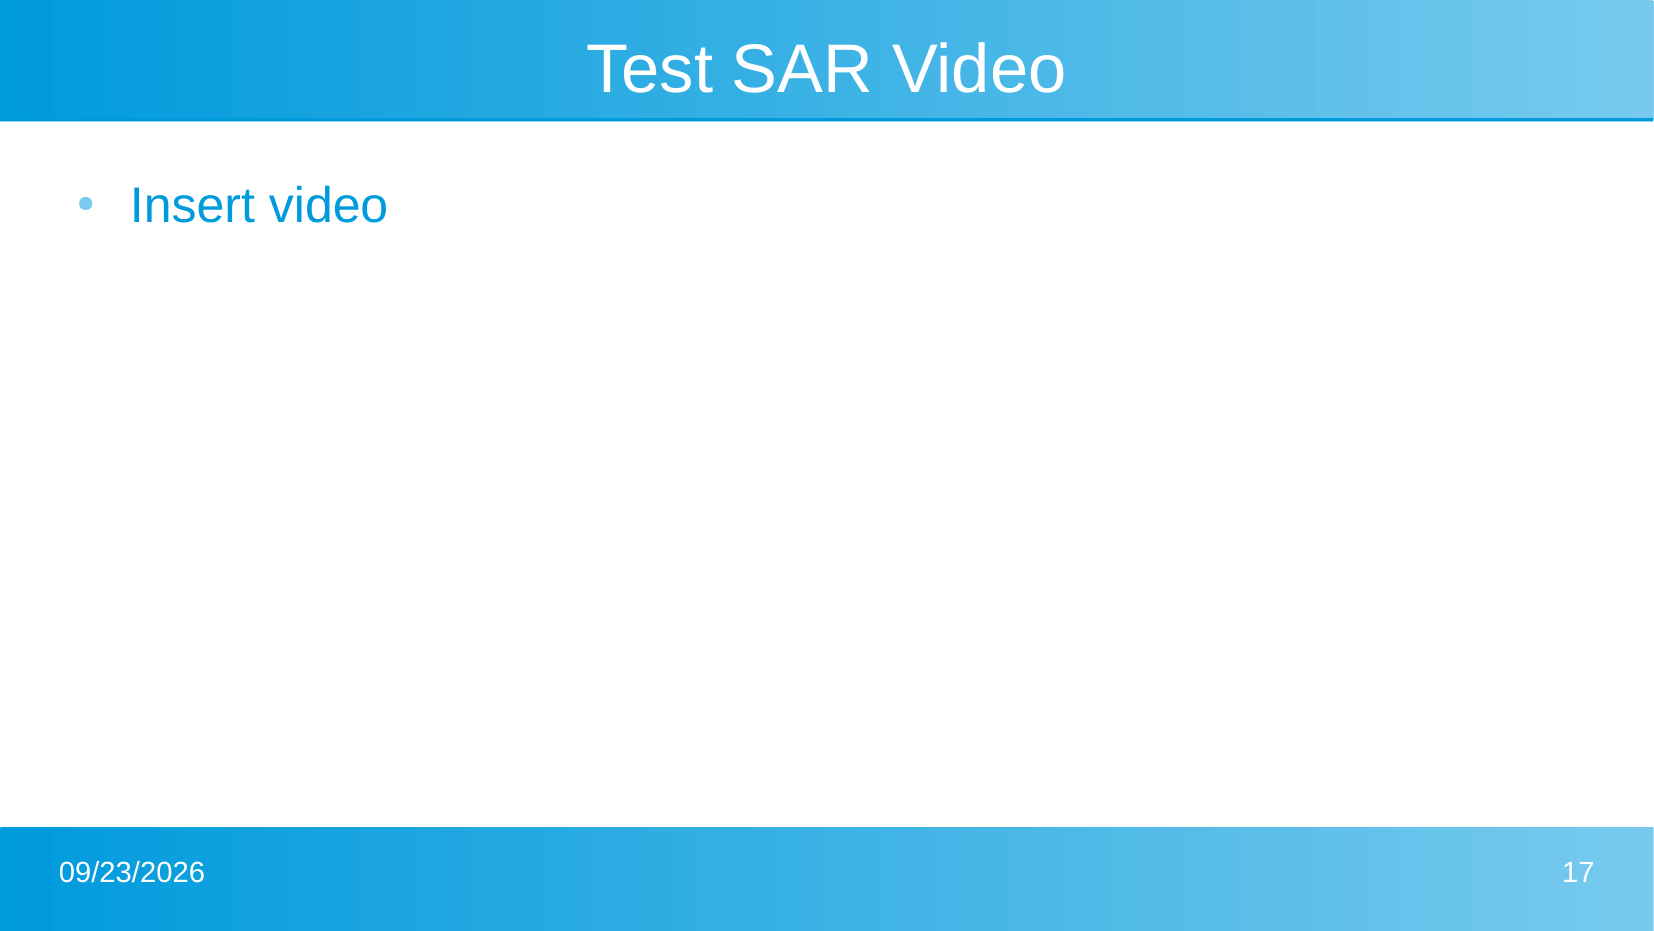

# Test SAR Video
Insert video
17